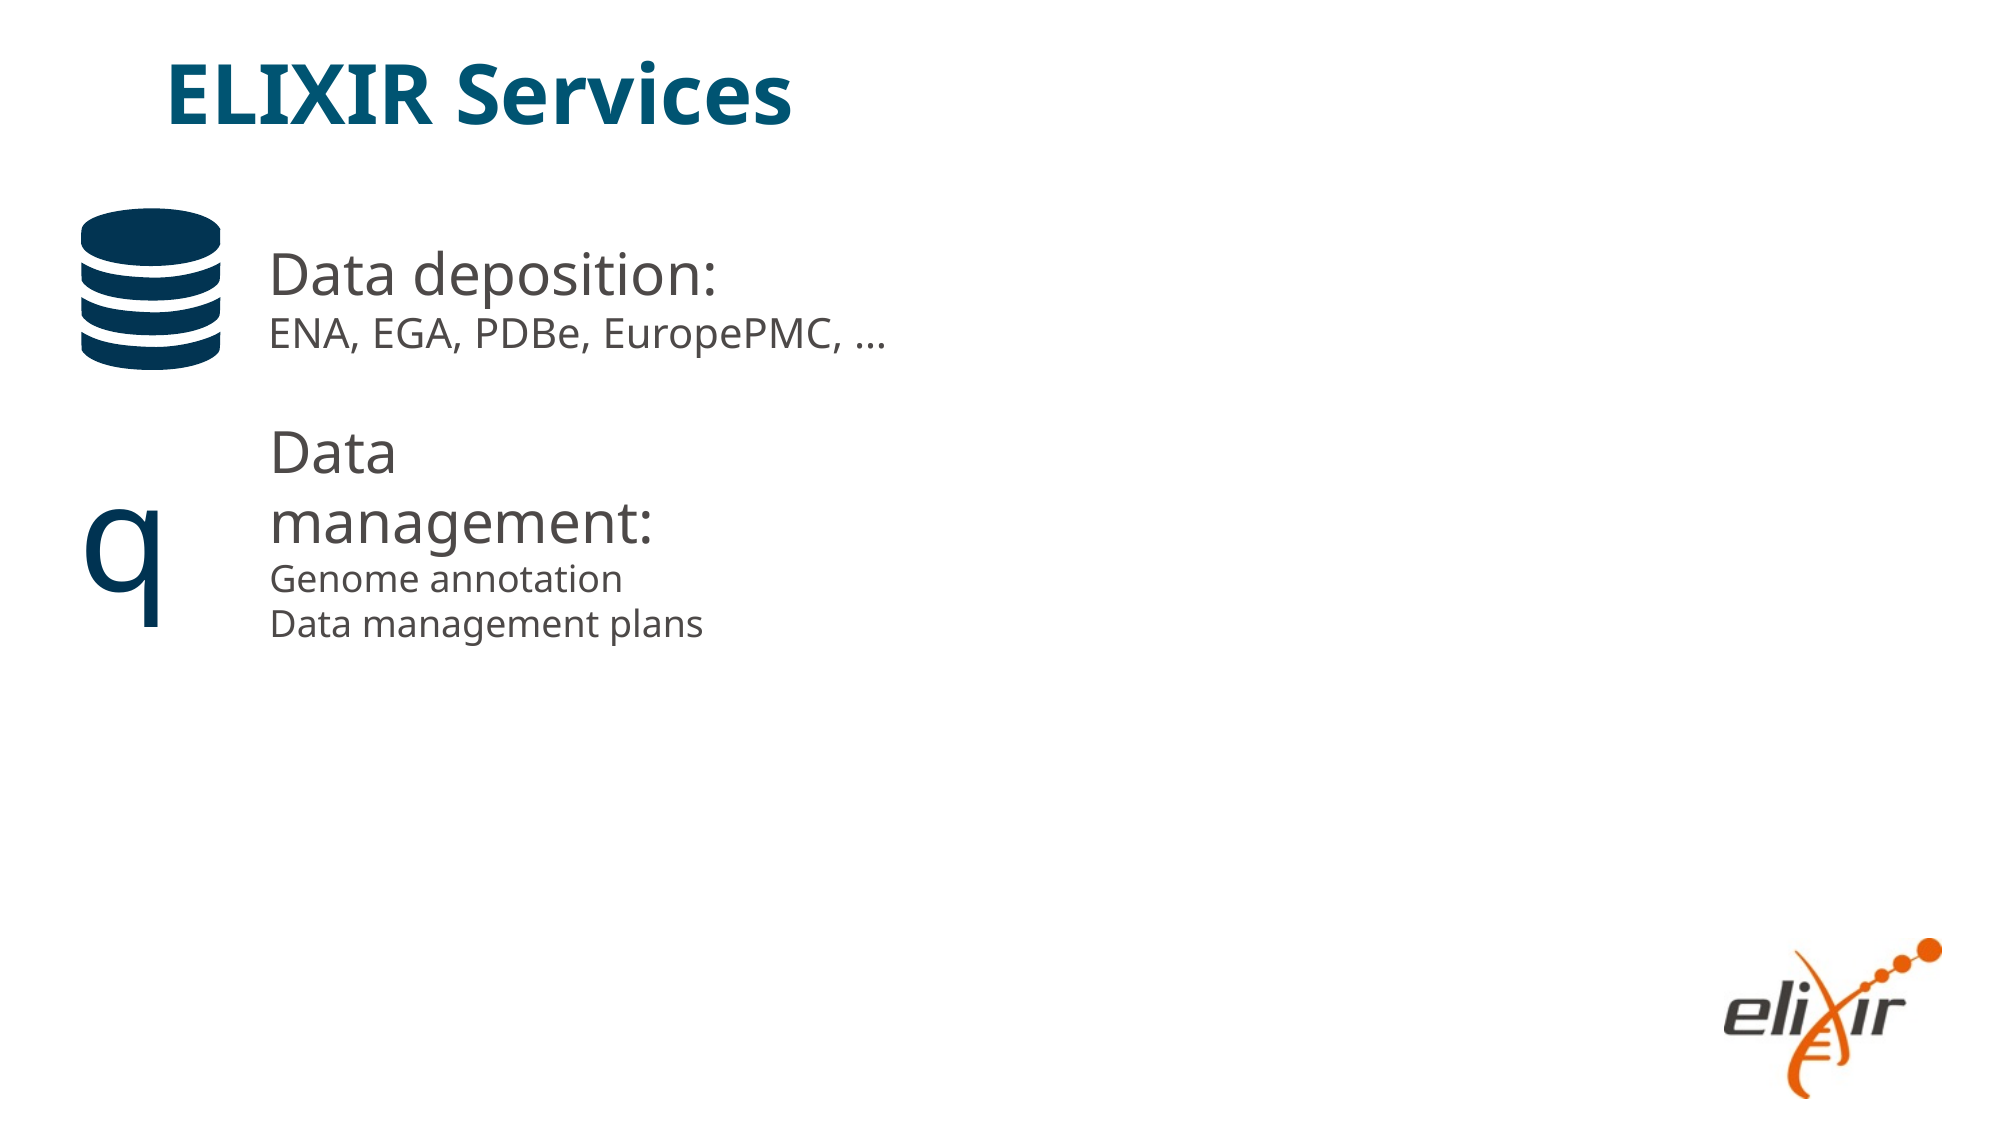

# ELIXIR Services
Data deposition:
ENA, EGA, PDBe, EuropePMC, …
Data management:
Genome annotation
Data management plans
q